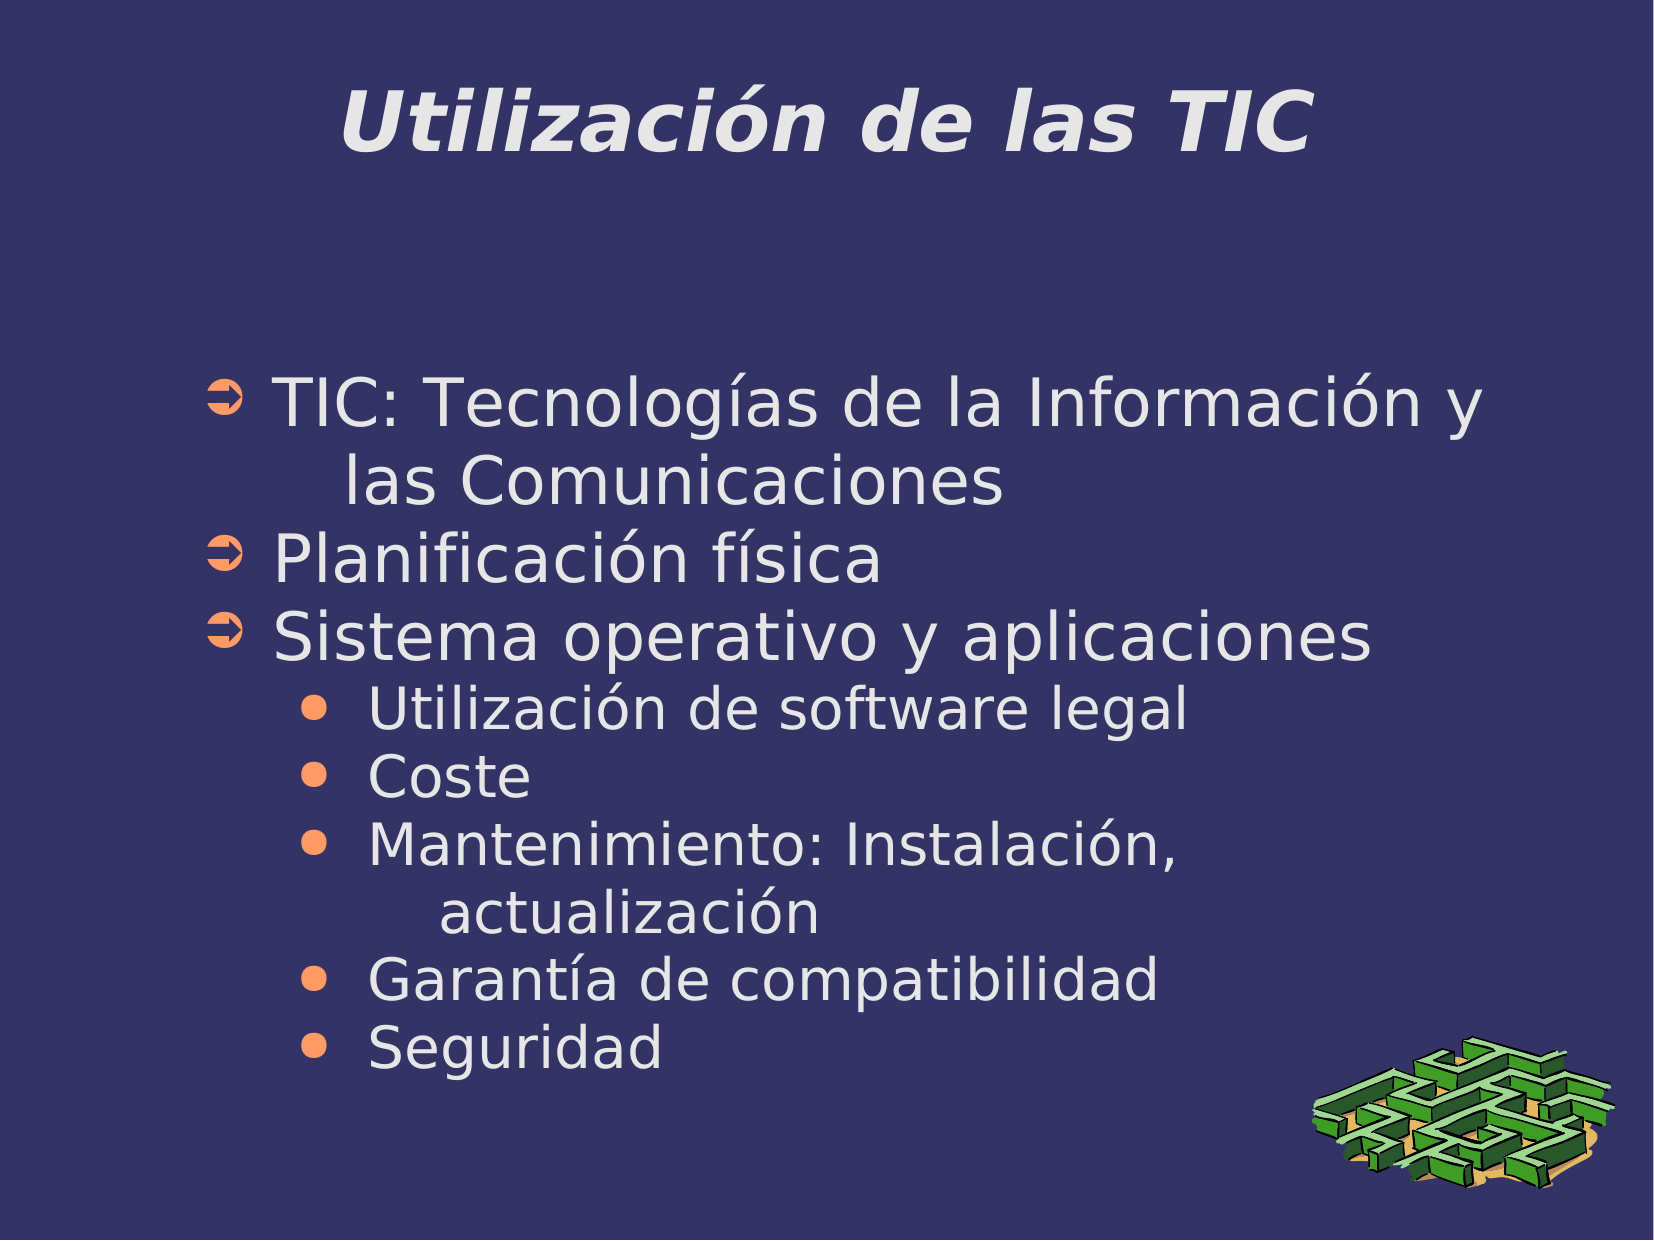

# Utilización de las TIC
TIC: Tecnologías de la Información y las Comunicaciones
Planificación física
Sistema operativo y aplicaciones
Utilización de software legal
Coste
Mantenimiento: Instalación, actualización
Garantía de compatibilidad
Seguridad